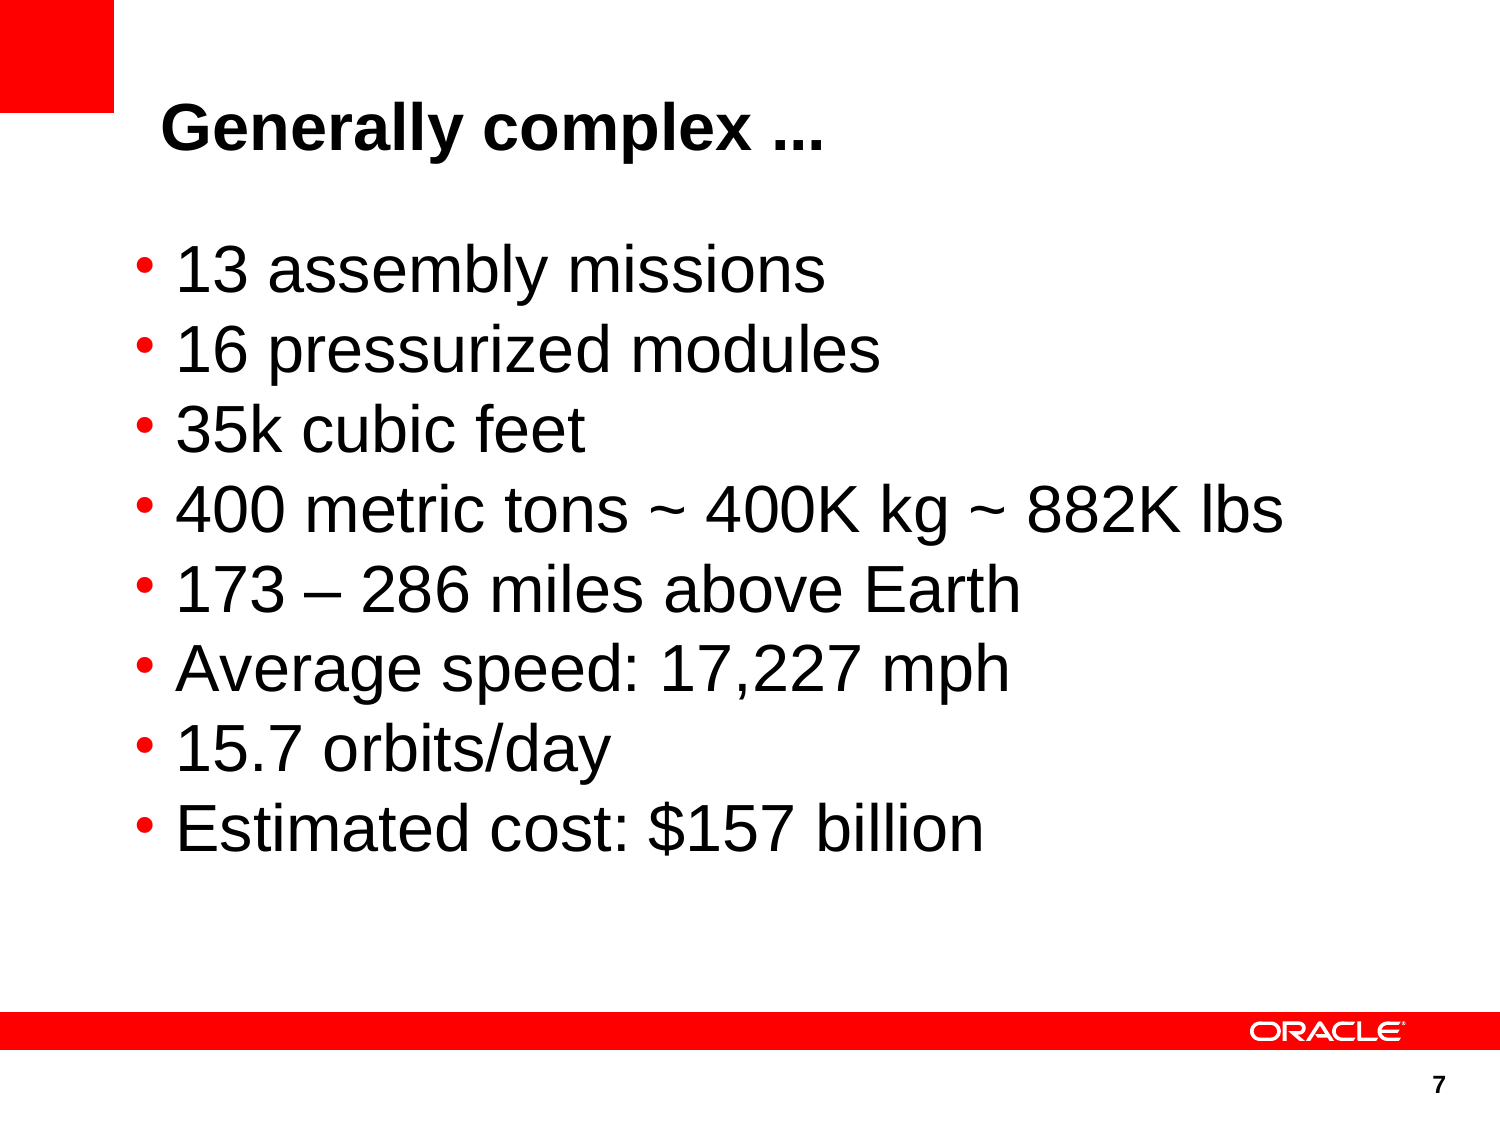

# Generally complex ...
 13 assembly missions
 16 pressurized modules
 35k cubic feet
 400 metric tons ~ 400K kg ~ 882K lbs
 173 – 286 miles above Earth
 Average speed: 17,227 mph
 15.7 orbits/day
 Estimated cost: $157 billion